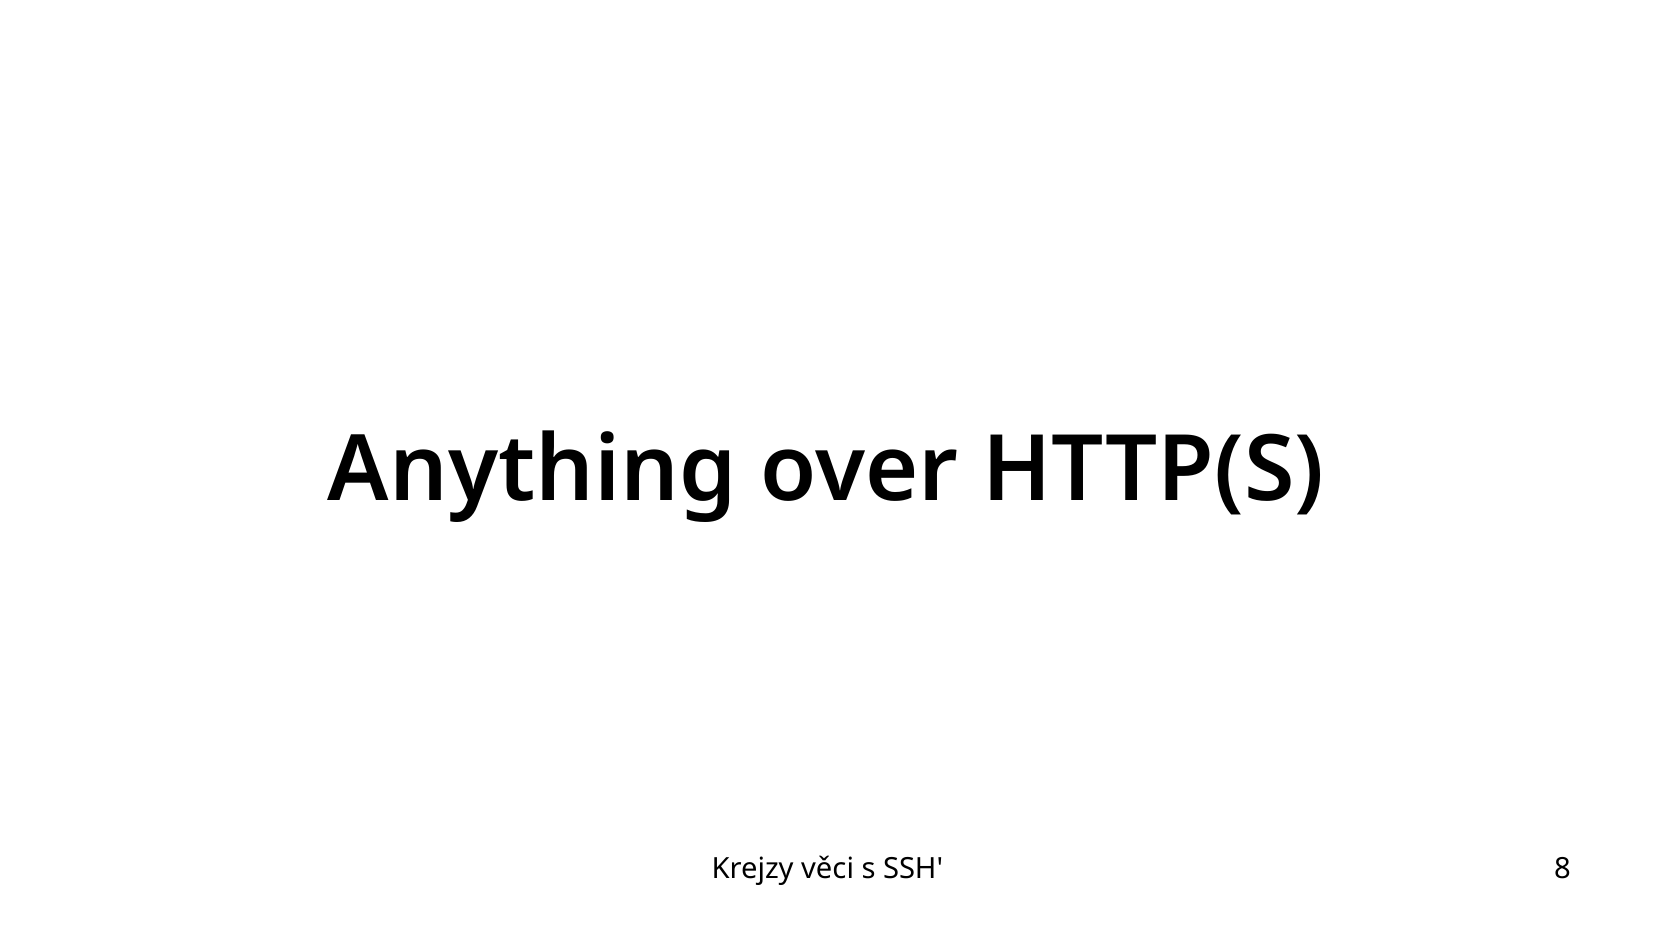

# Anything over HTTP(S)
Krejzy věci s SSH'
8